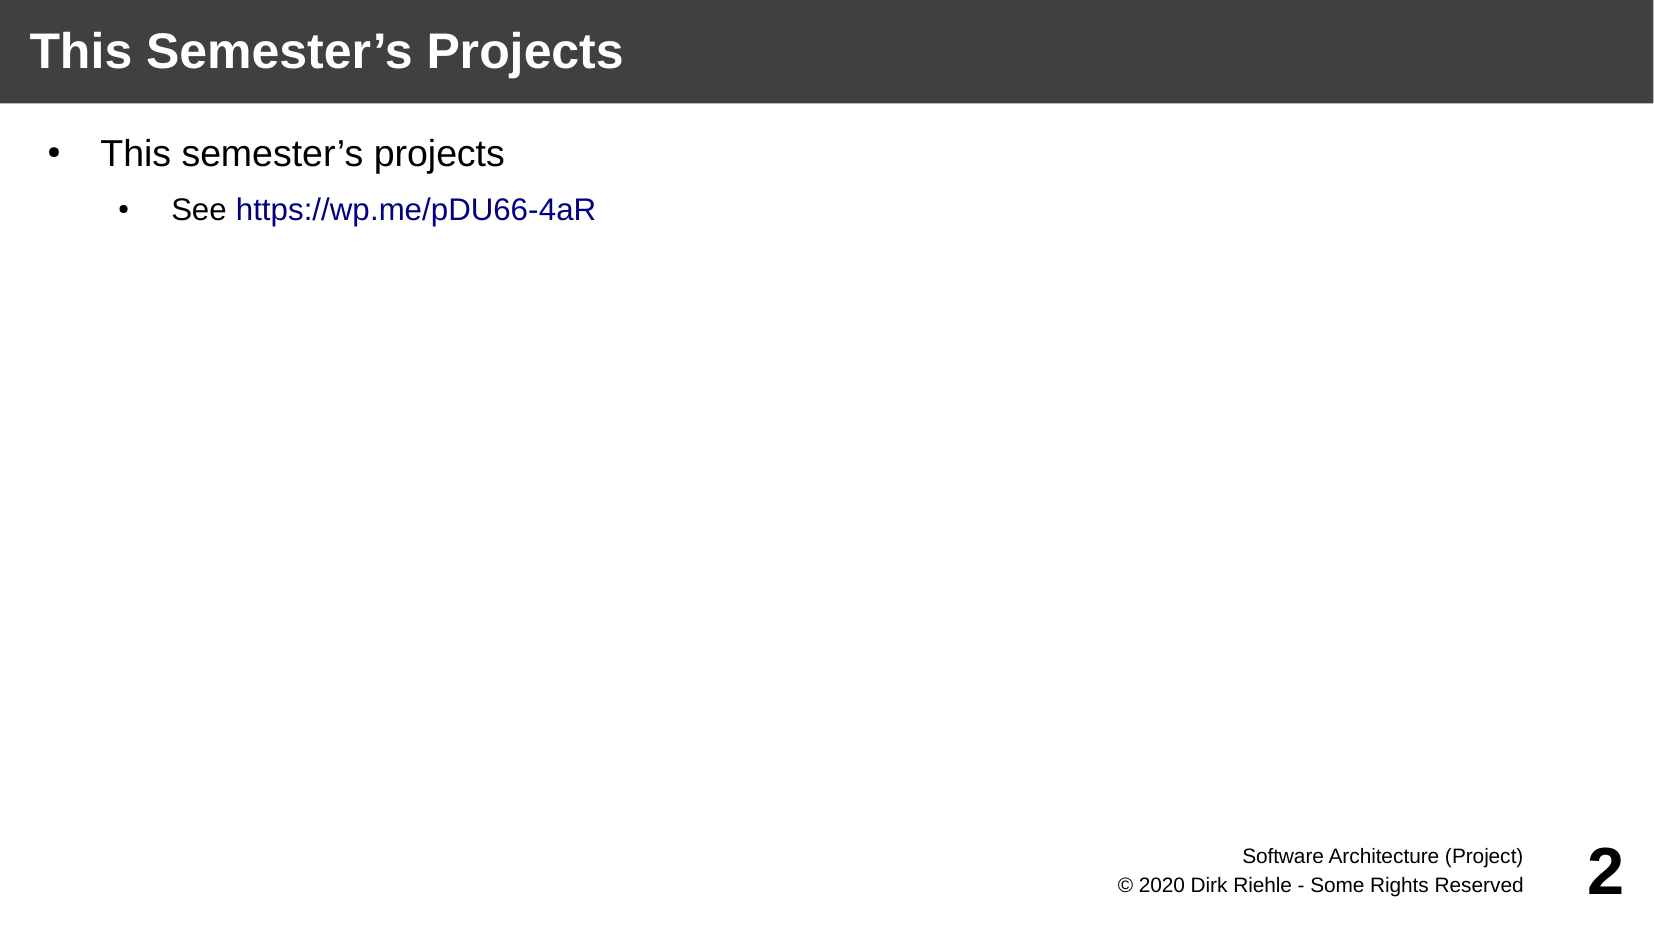

# This Semester’s Projects
This semester’s projects
See https://wp.me/pDU66-4aR
Software Architecture (Project)
2
© 2020 Dirk Riehle - Some Rights Reserved